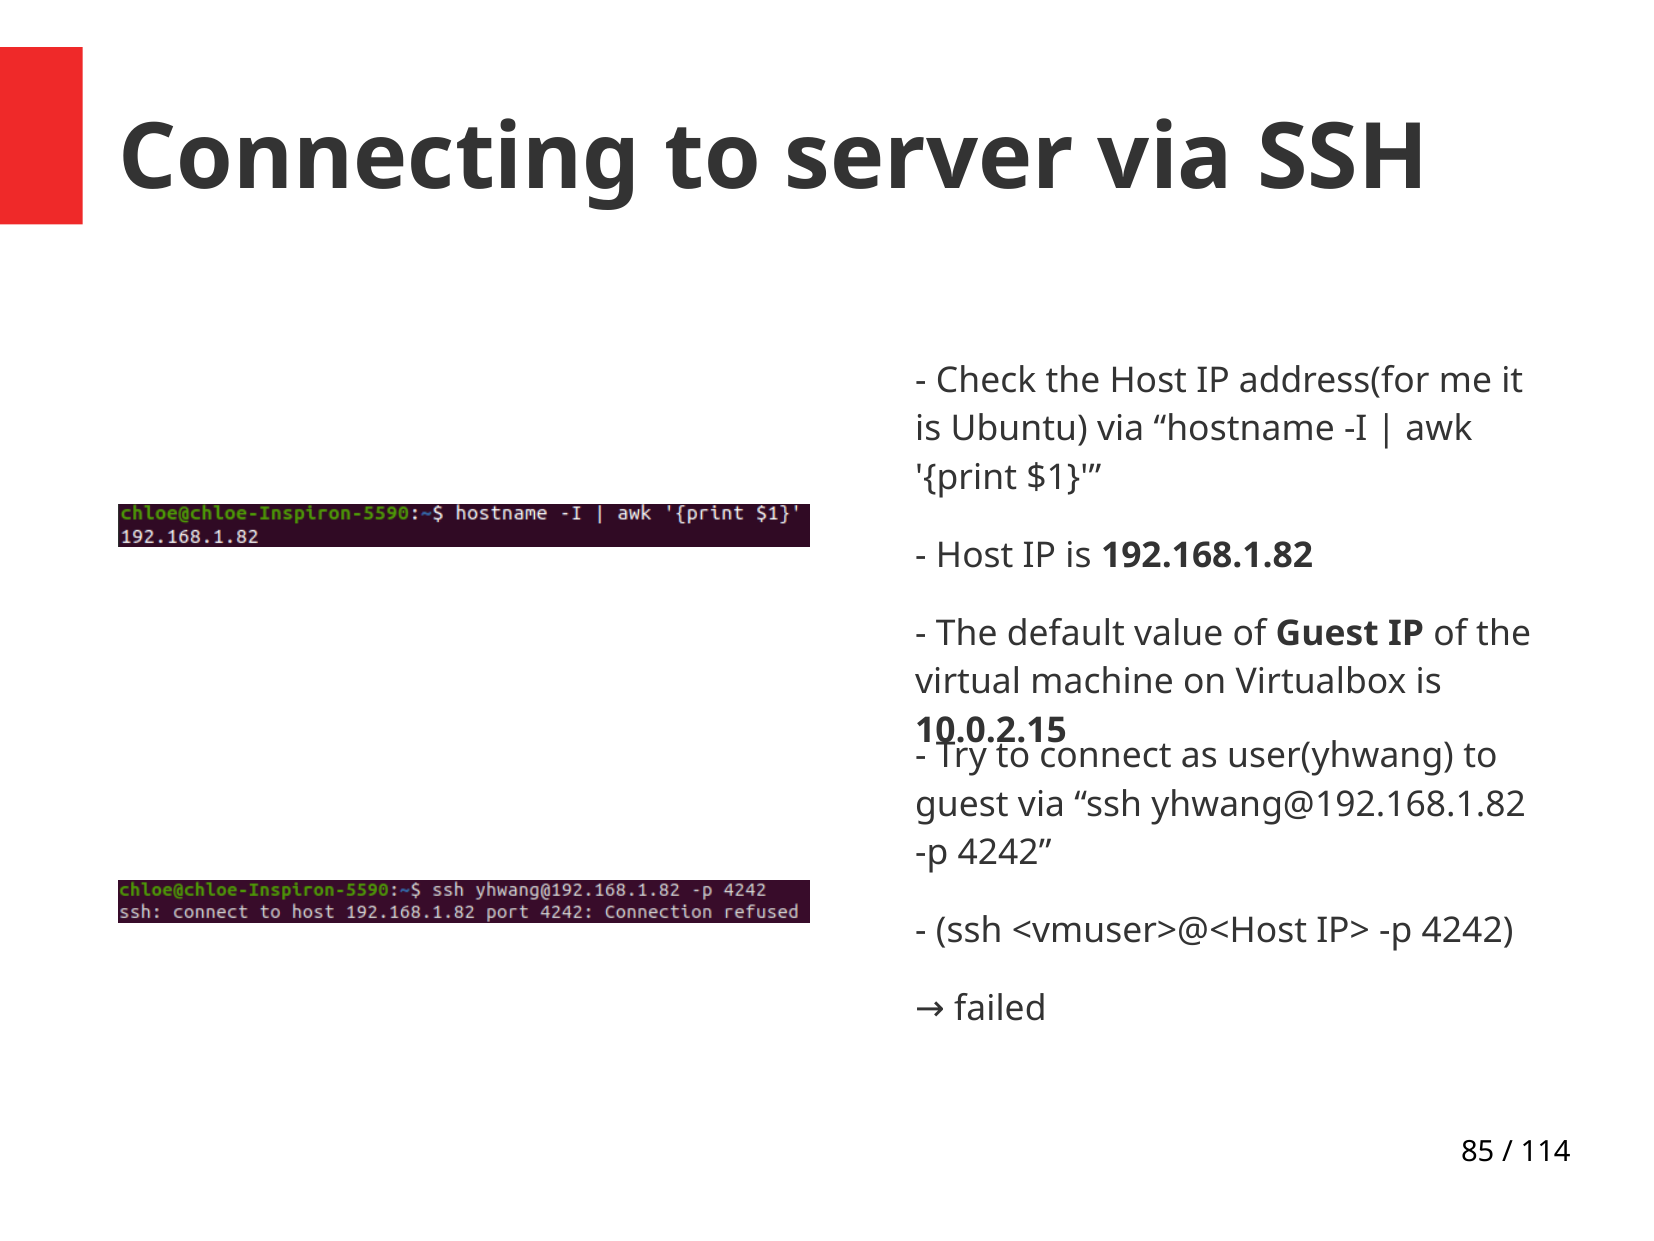

Connecting to server via SSH
# - Check the Host IP address(for me it is Ubuntu) via “hostname -I | awk '{print $1}'”
- Host IP is 192.168.1.82
- The default value of Guest IP of the virtual machine on Virtualbox is 10.0.2.15
- Try to connect as user(yhwang) to guest via “ssh yhwang@192.168.1.82 -p 4242”
- (ssh <vmuser>@<Host IP> -p 4242)
→ failed
85